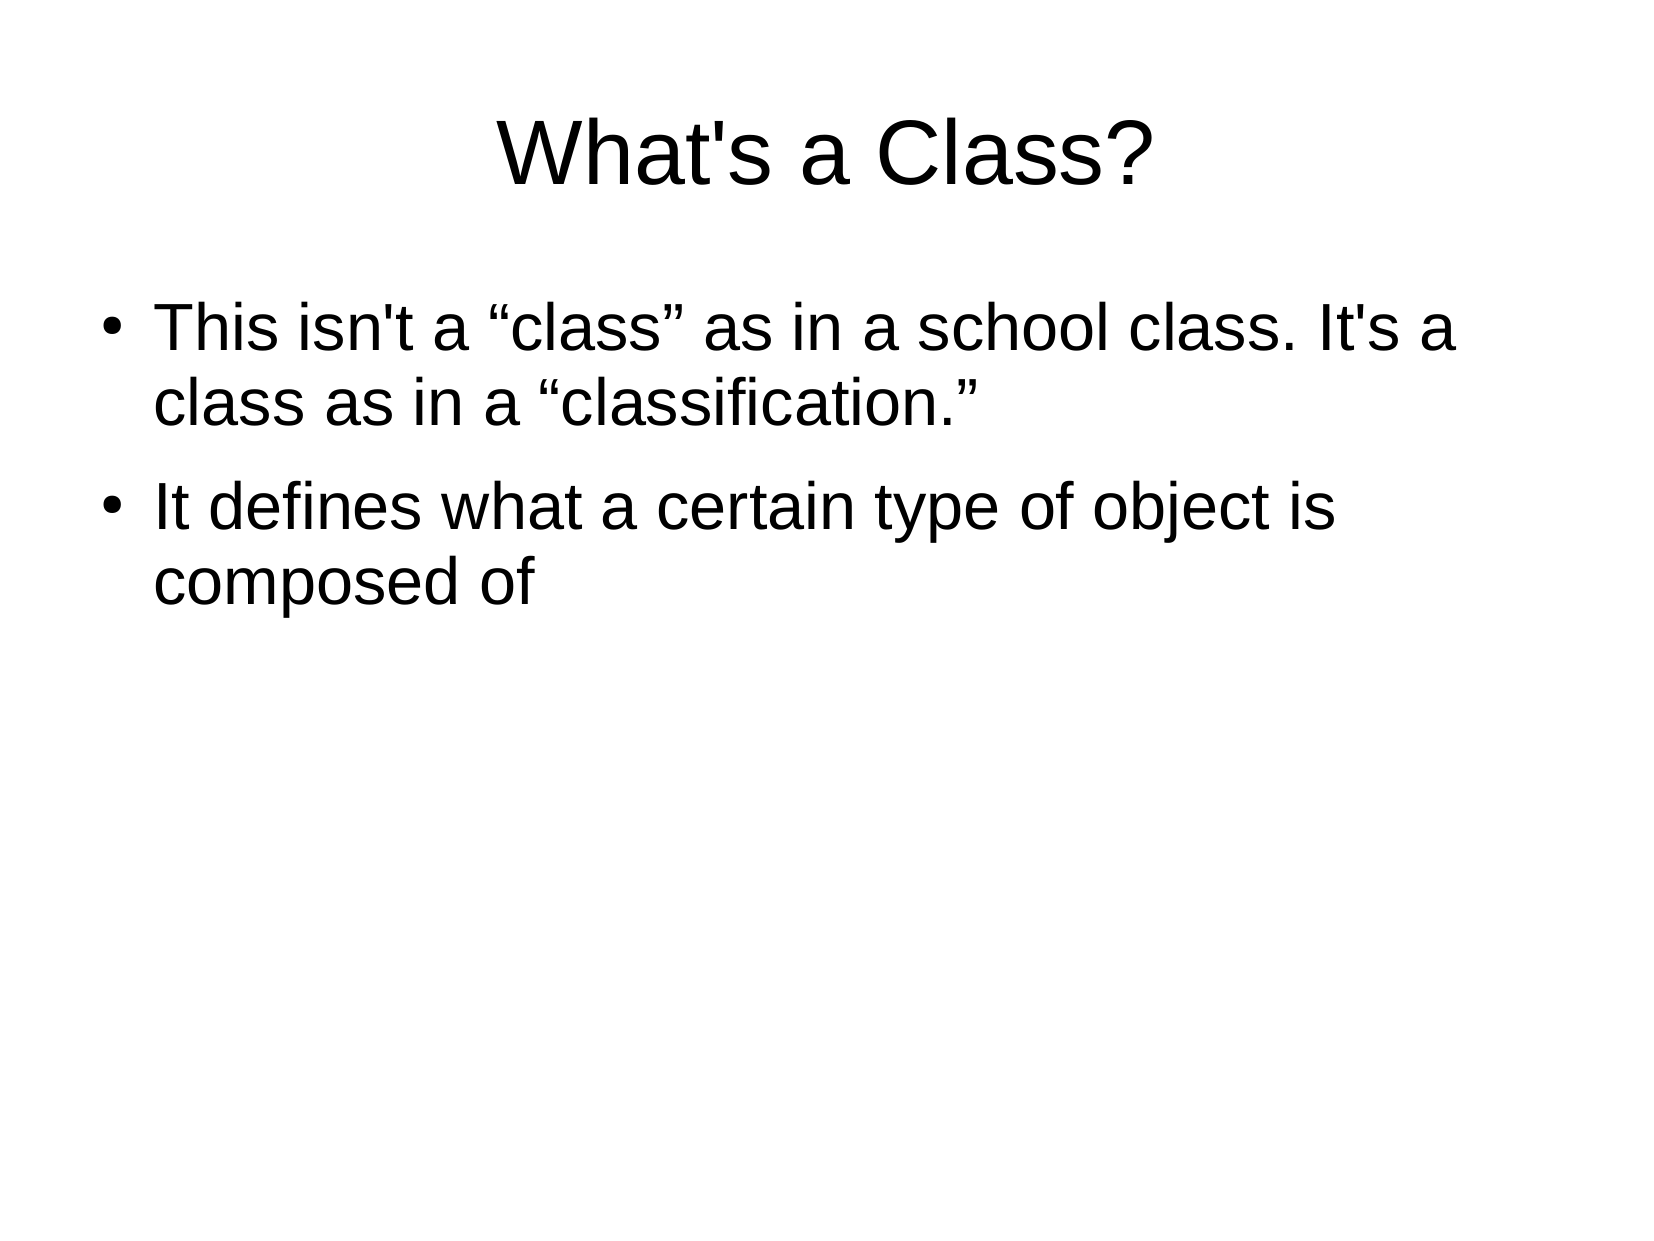

# What's a Class?
This isn't a “class” as in a school class. It's a class as in a “classification.”
It defines what a certain type of object is composed of